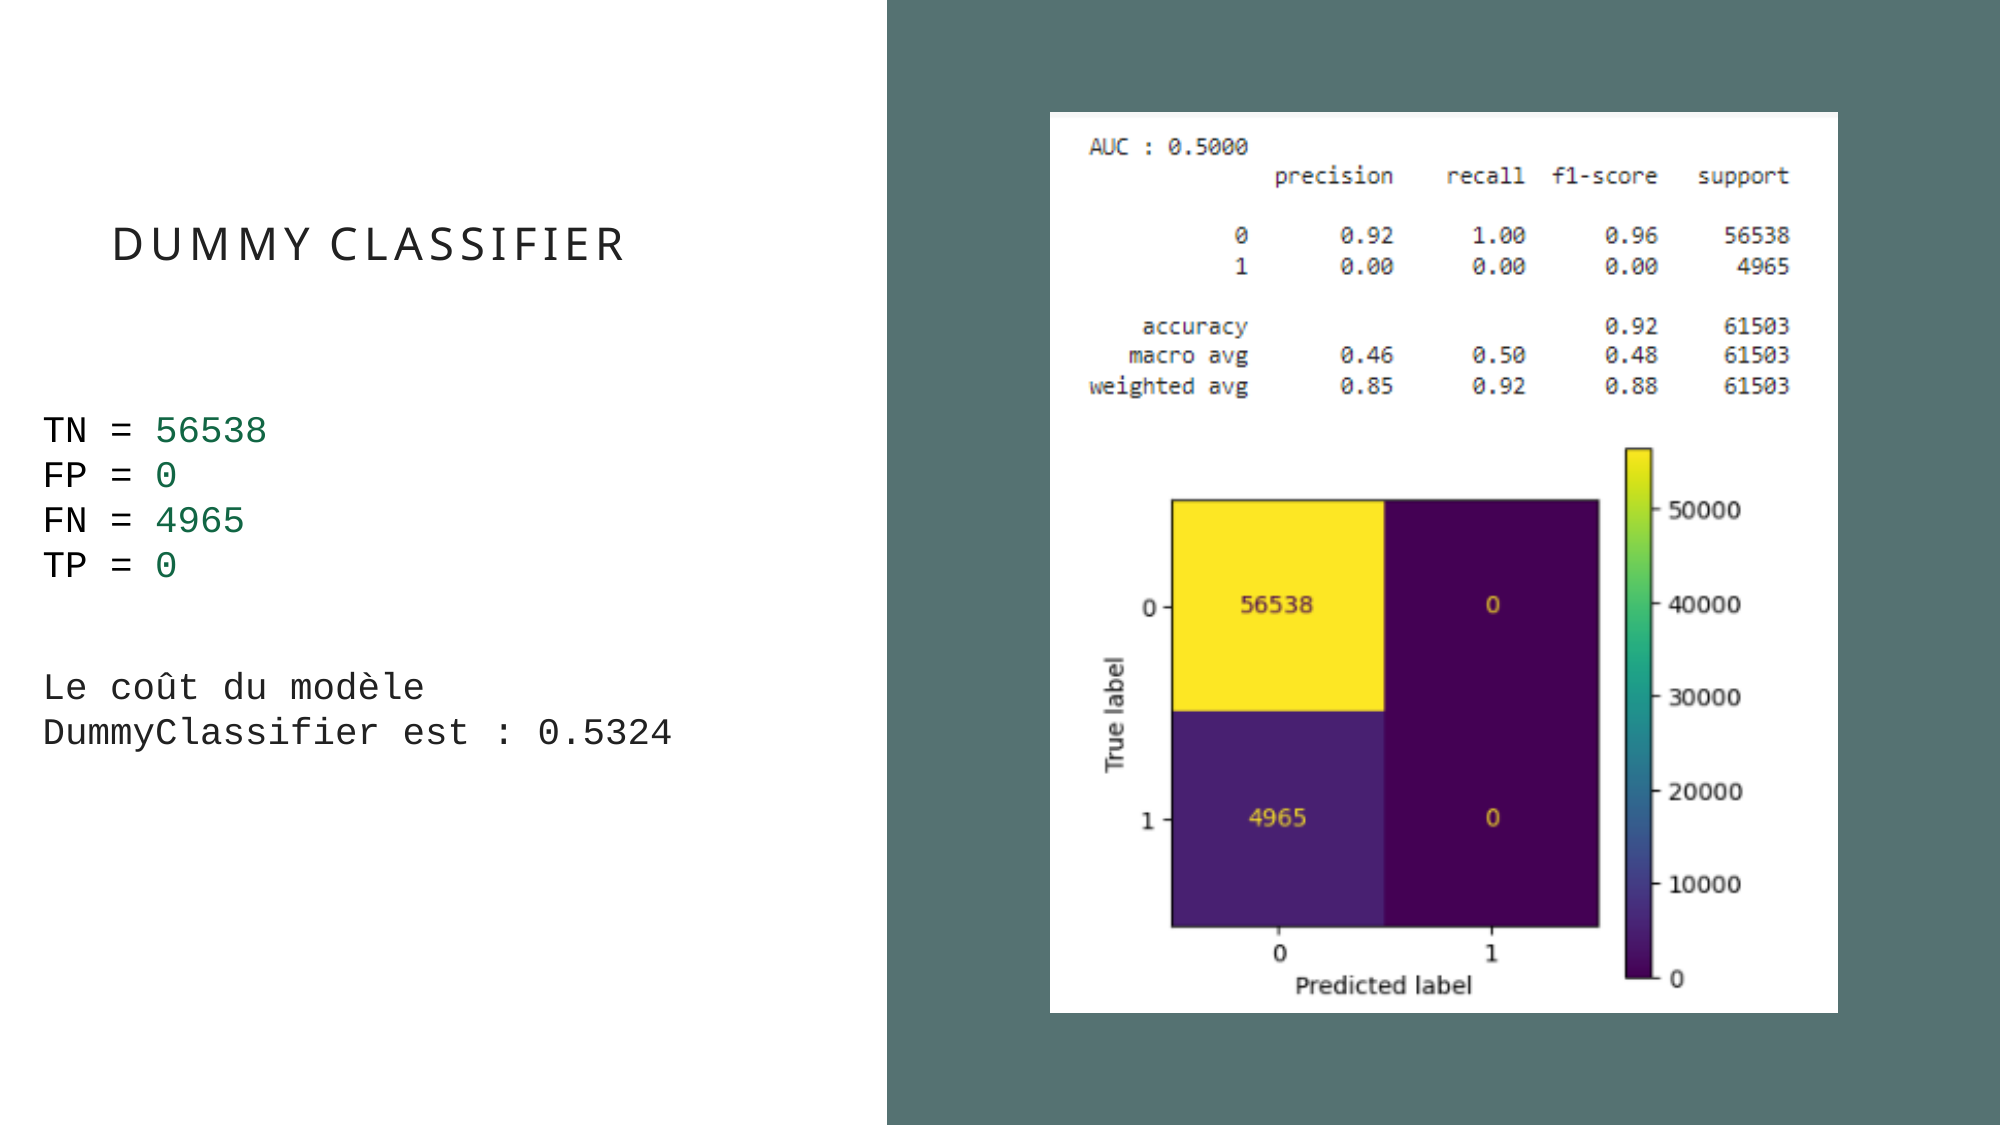

# Dummy Classifier
TN = 56538
FP = 0
FN = 4965
TP = 0
Le coût du modèle DummyClassifier est : 0.5324